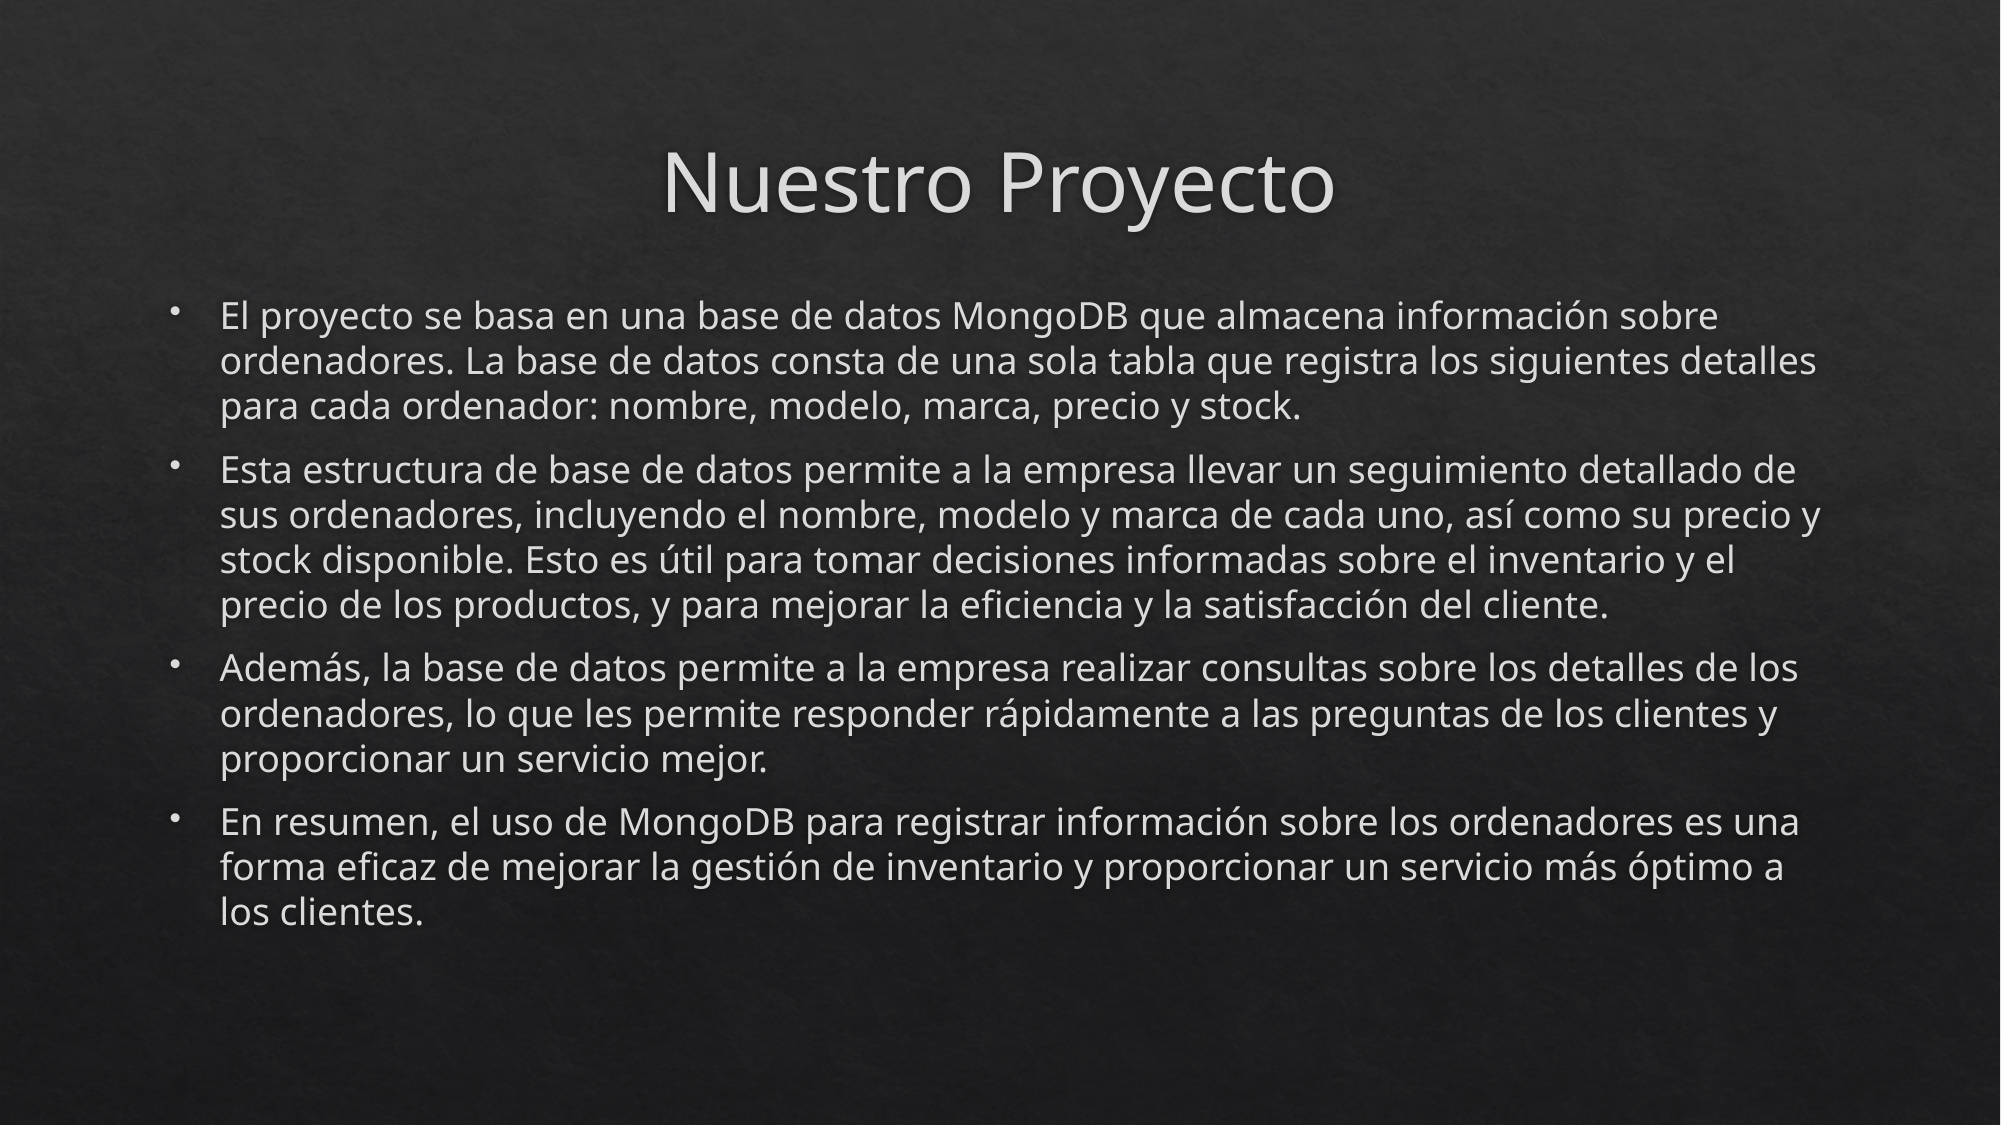

# Nuestro Proyecto
El proyecto se basa en una base de datos MongoDB que almacena información sobre ordenadores. La base de datos consta de una sola tabla que registra los siguientes detalles para cada ordenador: nombre, modelo, marca, precio y stock.
Esta estructura de base de datos permite a la empresa llevar un seguimiento detallado de sus ordenadores, incluyendo el nombre, modelo y marca de cada uno, así como su precio y stock disponible. Esto es útil para tomar decisiones informadas sobre el inventario y el precio de los productos, y para mejorar la eficiencia y la satisfacción del cliente.
Además, la base de datos permite a la empresa realizar consultas sobre los detalles de los ordenadores, lo que les permite responder rápidamente a las preguntas de los clientes y proporcionar un servicio mejor.
En resumen, el uso de MongoDB para registrar información sobre los ordenadores es una forma eficaz de mejorar la gestión de inventario y proporcionar un servicio más óptimo a los clientes.